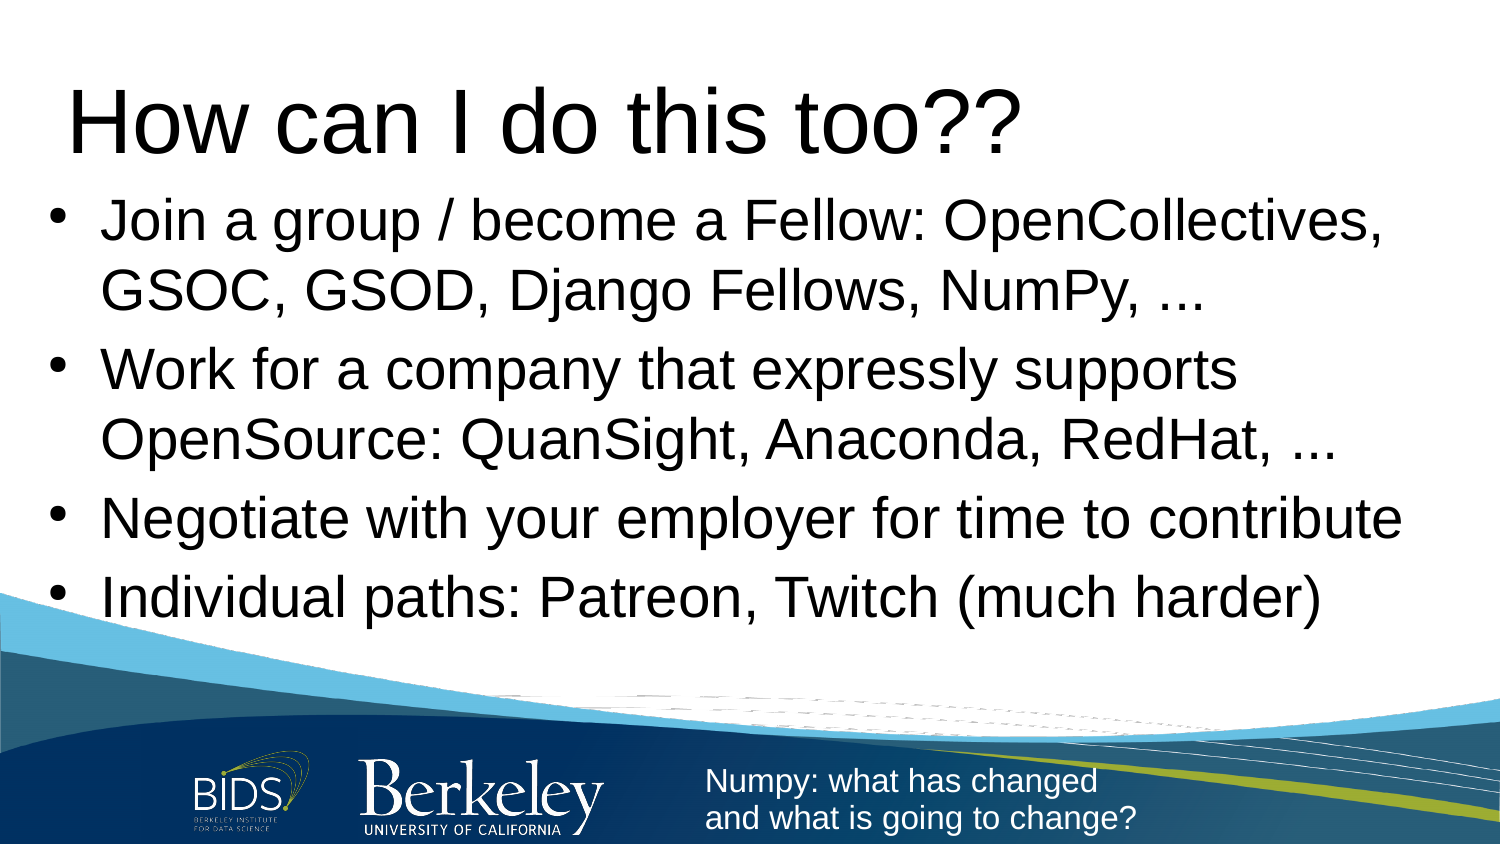

# How can I do this too??
Join a group / become a Fellow: OpenCollectives, GSOC, GSOD, Django Fellows, NumPy, ...
Work for a company that expressly supports OpenSource: QuanSight, Anaconda, RedHat, ...
Negotiate with your employer for time to contribute
Individual paths: Patreon, Twitch (much harder)
Numpy: what has changed
and what is going to change?